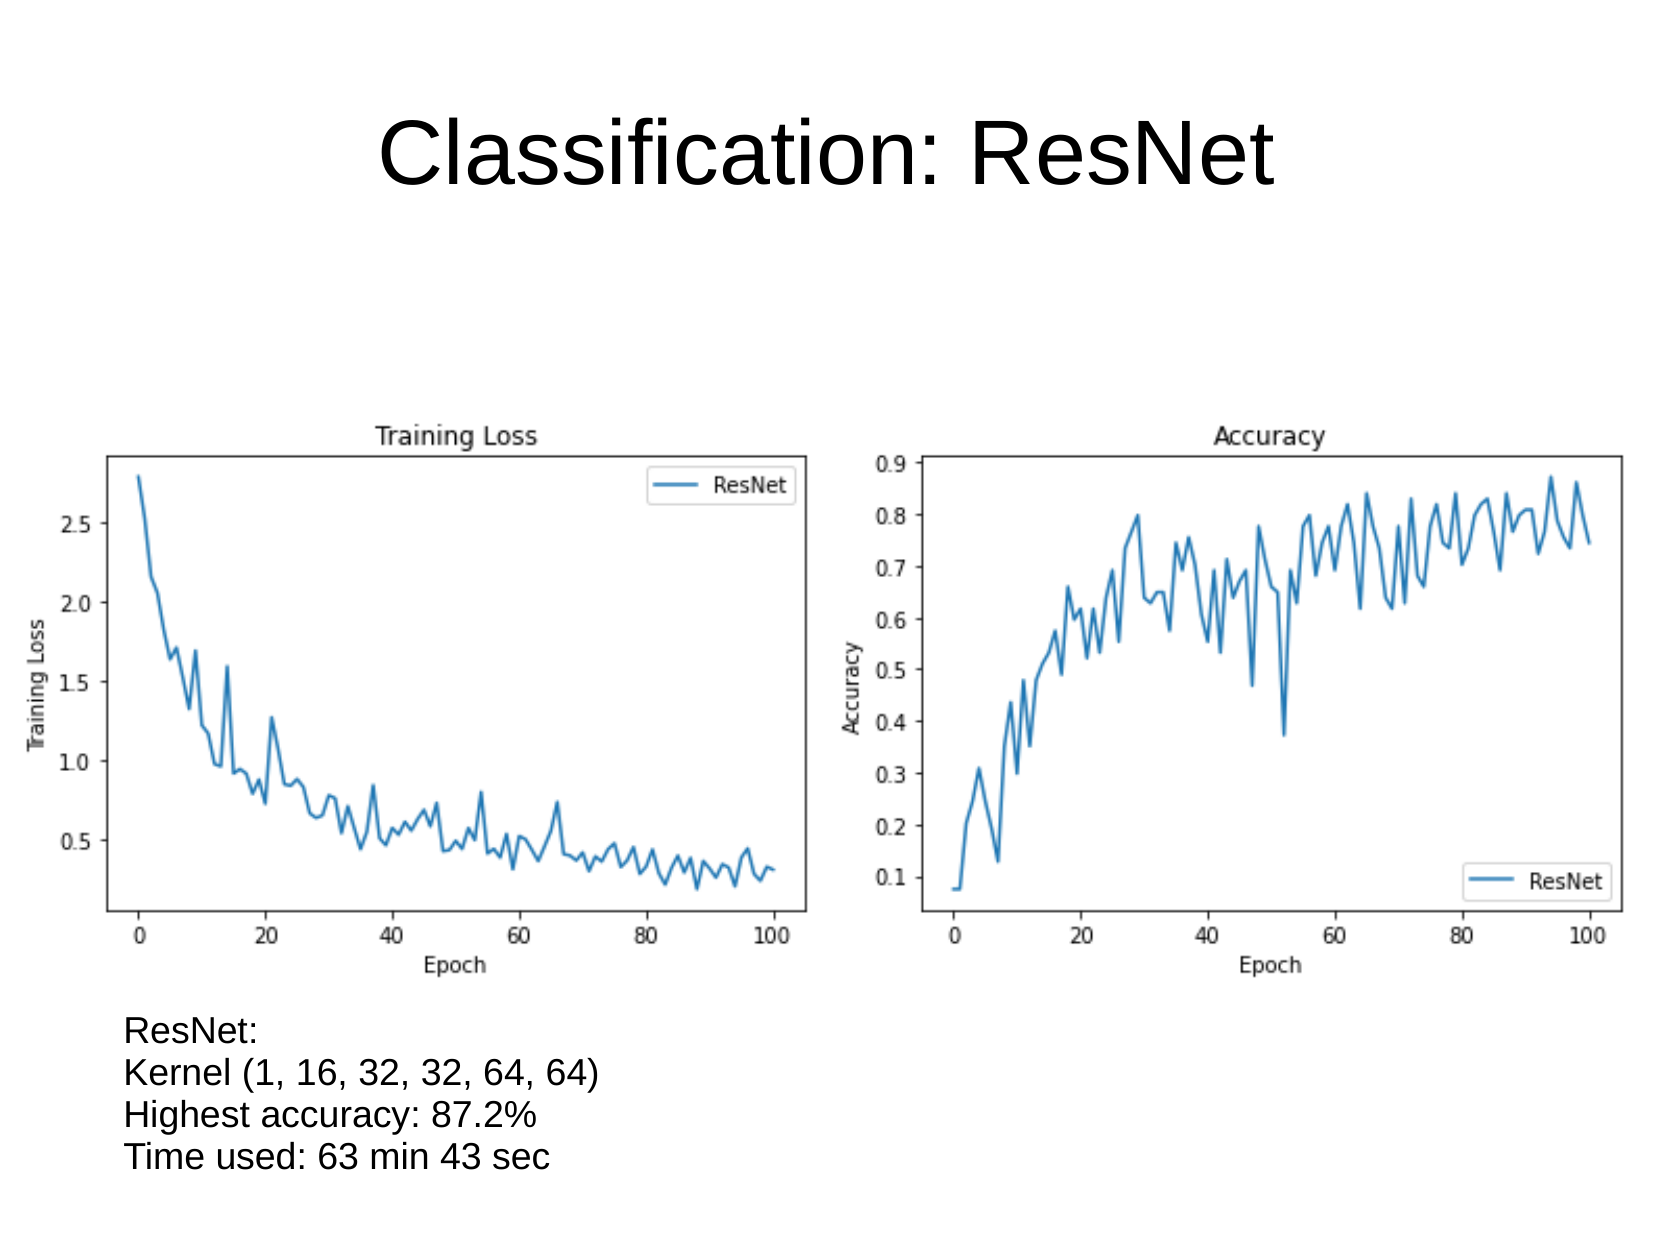

# Classification: ResNet
ResNet:
Kernel (1, 16, 32, 32, 64, 64)
Highest accuracy: 87.2%
Time used: 63 min 43 sec